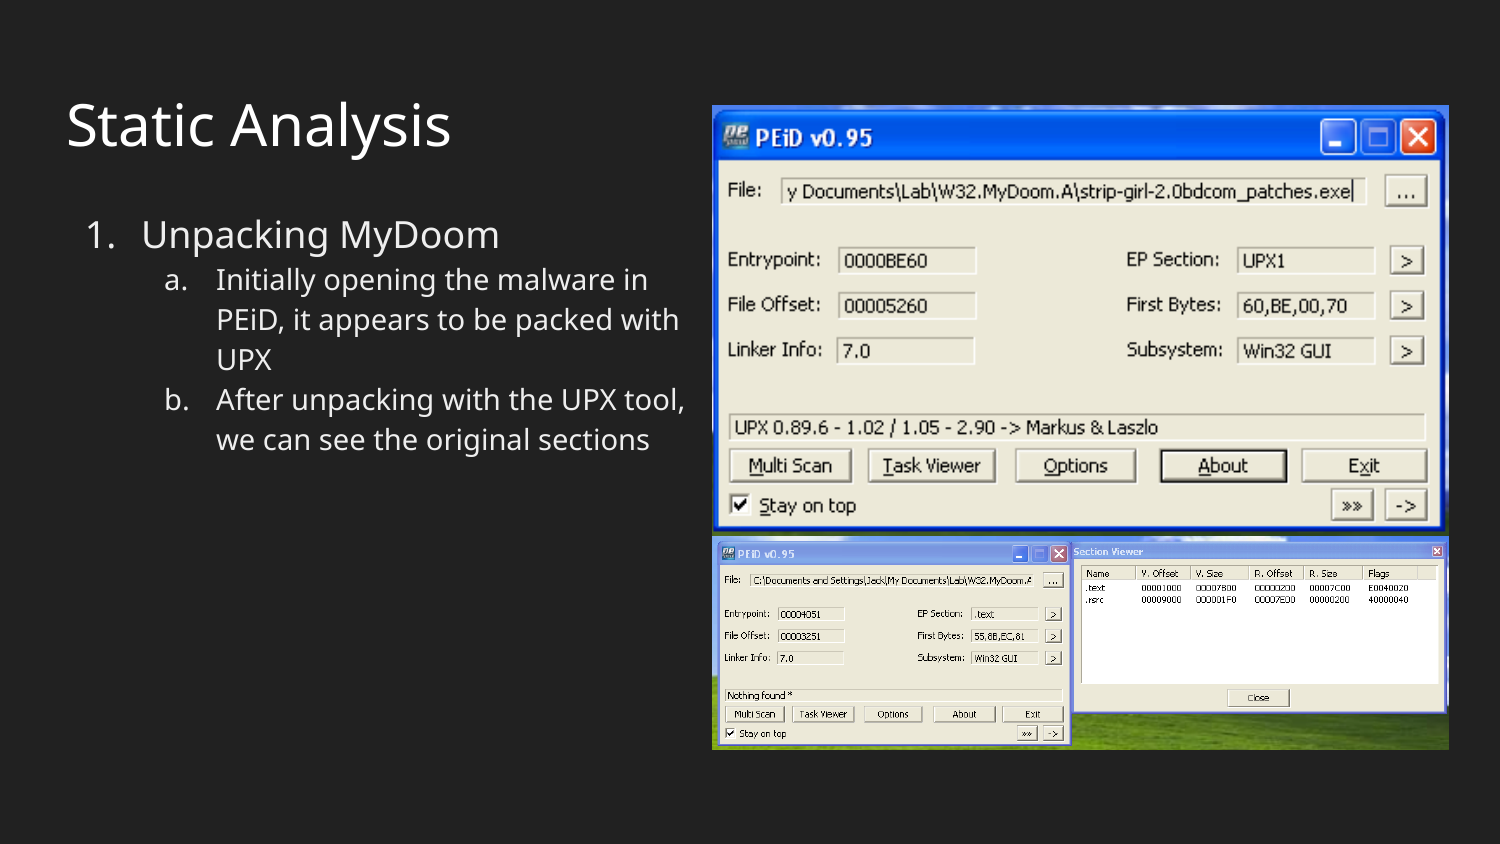

# Static Analysis
Unpacking MyDoom
Initially opening the malware in PEiD, it appears to be packed with UPX
After unpacking with the UPX tool, we can see the original sections